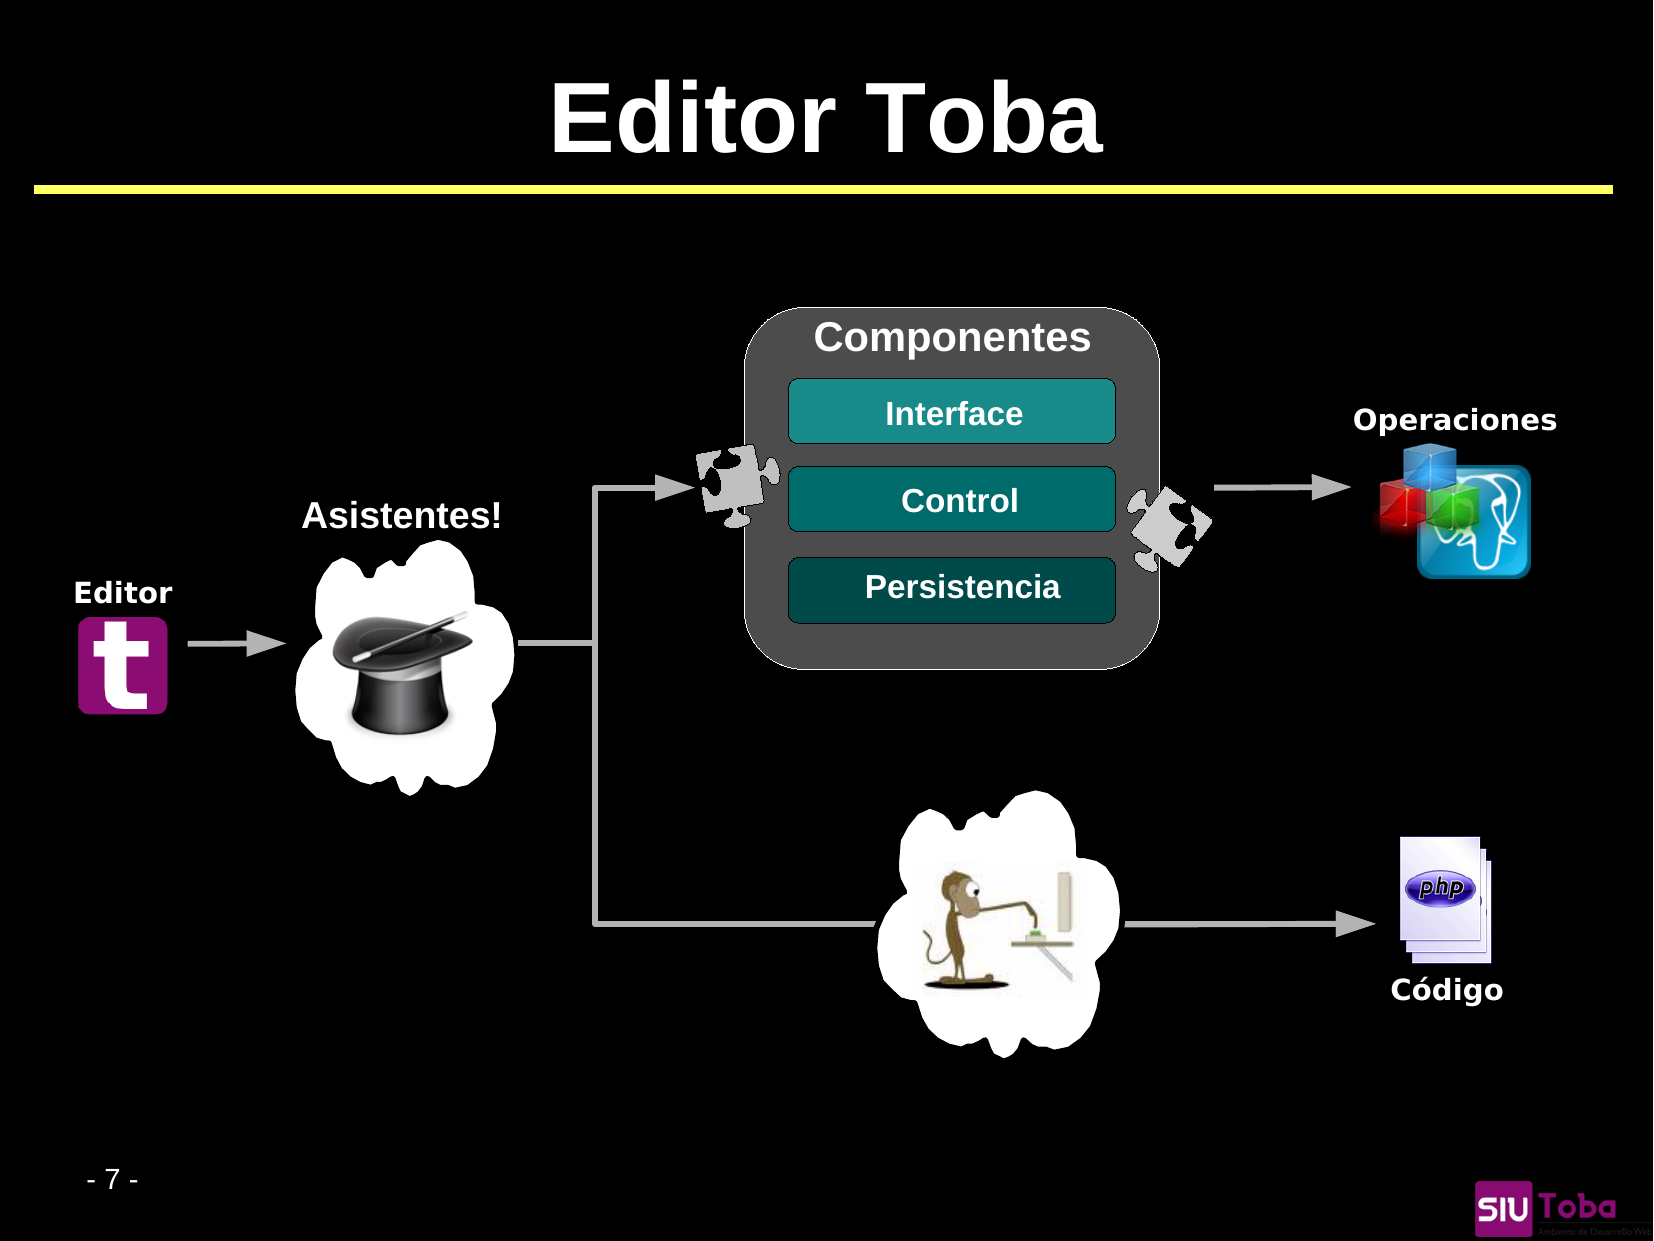

# Editor Toba
Componentes
Interface
Control
Persistencia
Operaciones
Asistentes!
Editor
Código
7